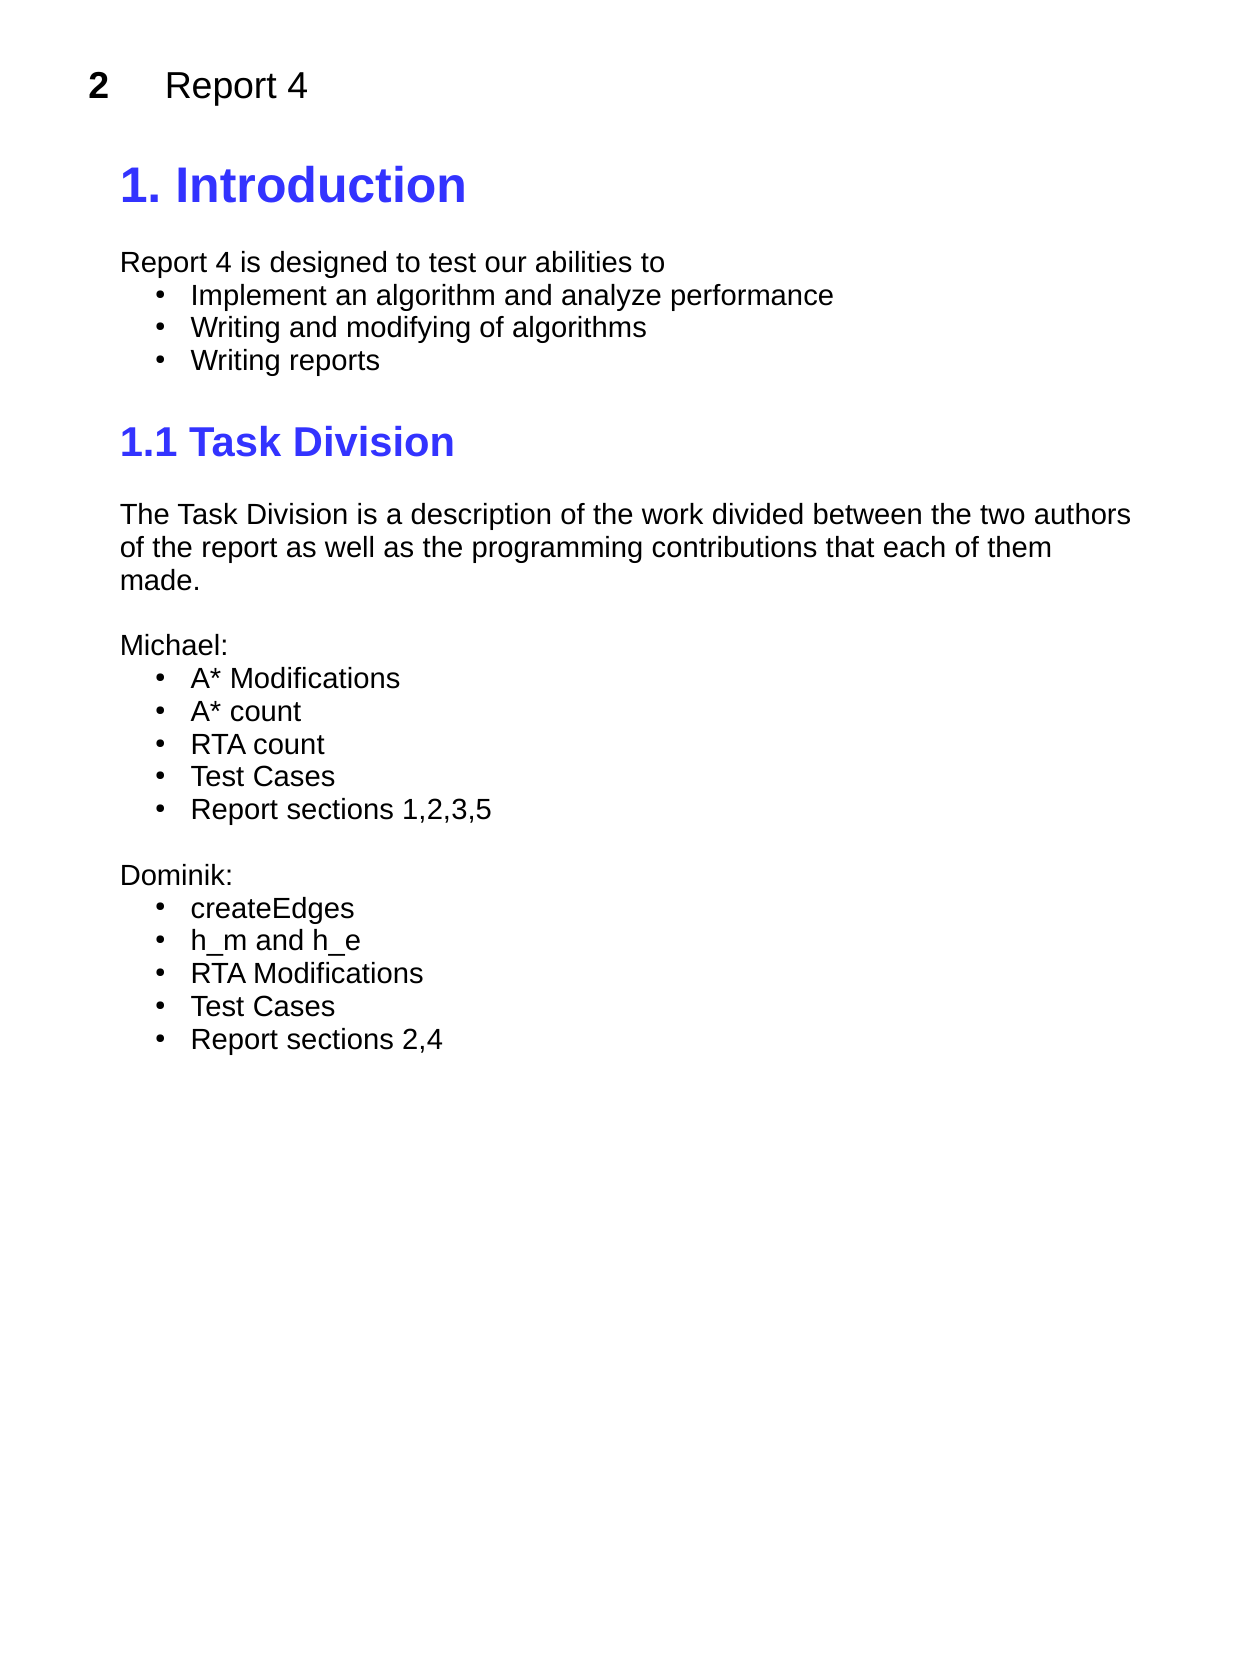

2	Report 4
1. Introduction
Report 4 is designed to test our abilities to
Implement an algorithm and analyze performance
Writing and modifying of algorithms
Writing reports
1.1 Task Division
The Task Division is a description of the work divided between the two authors of the report as well as the programming contributions that each of them made.
Michael:
A* Modifications
A* count
RTA count
Test Cases
Report sections 1,2,3,5
Dominik:
createEdges
h_m and h_e
RTA Modifications
Test Cases
Report sections 2,4